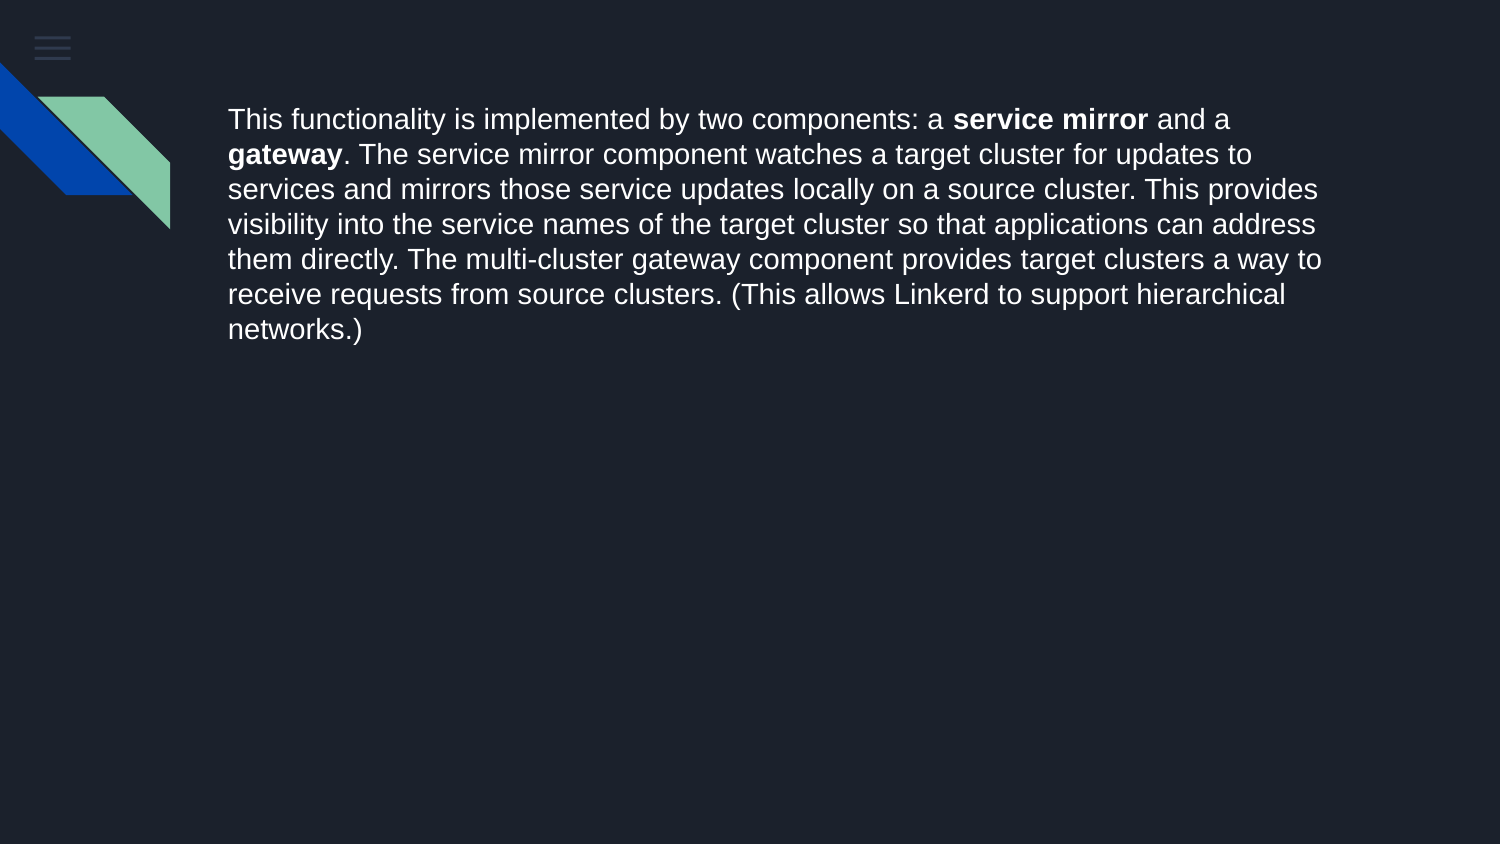

# This functionality is implemented by two components: a service mirror and a gateway. The service mirror component watches a target cluster for updates to services and mirrors those service updates locally on a source cluster. This provides visibility into the service names of the target cluster so that applications can address them directly. The multi-cluster gateway component provides target clusters a way to receive requests from source clusters. (This allows Linkerd to support hierarchical networks.)